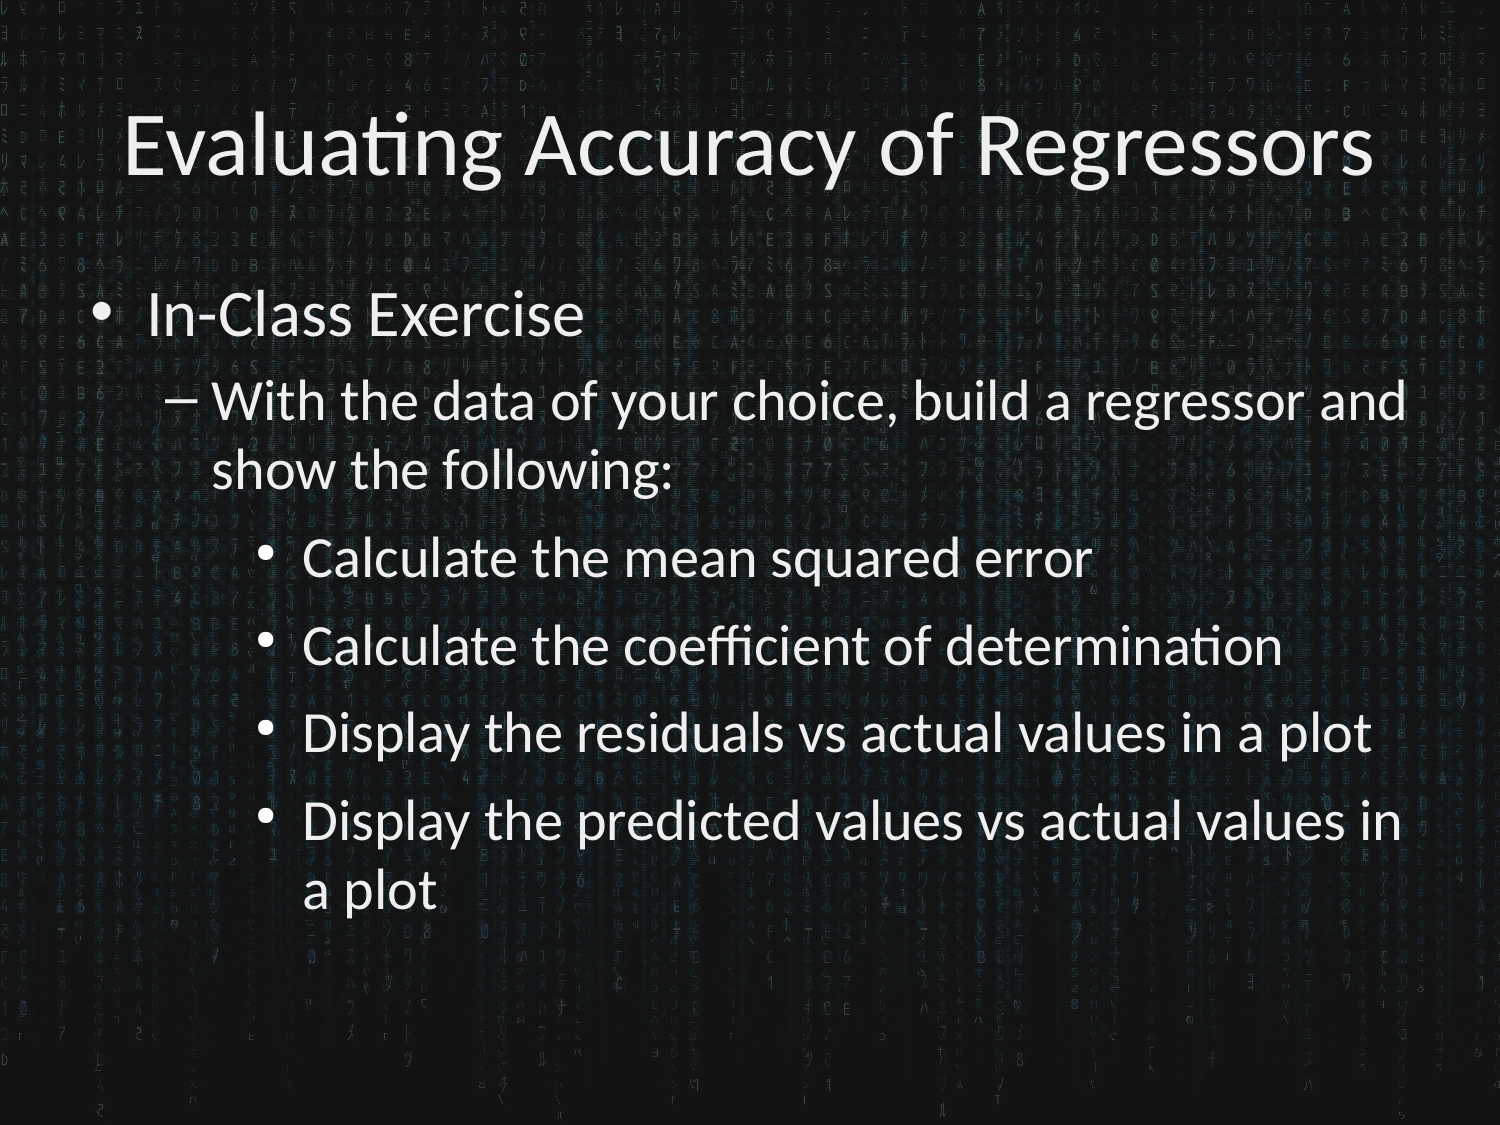

# Evaluating Accuracy of Regressors
In-Class Exercise
With the data of your choice, build a regressor and show the following:
Calculate the mean squared error
Calculate the coefficient of determination
Display the residuals vs actual values in a plot
Display the predicted values vs actual values in a plot